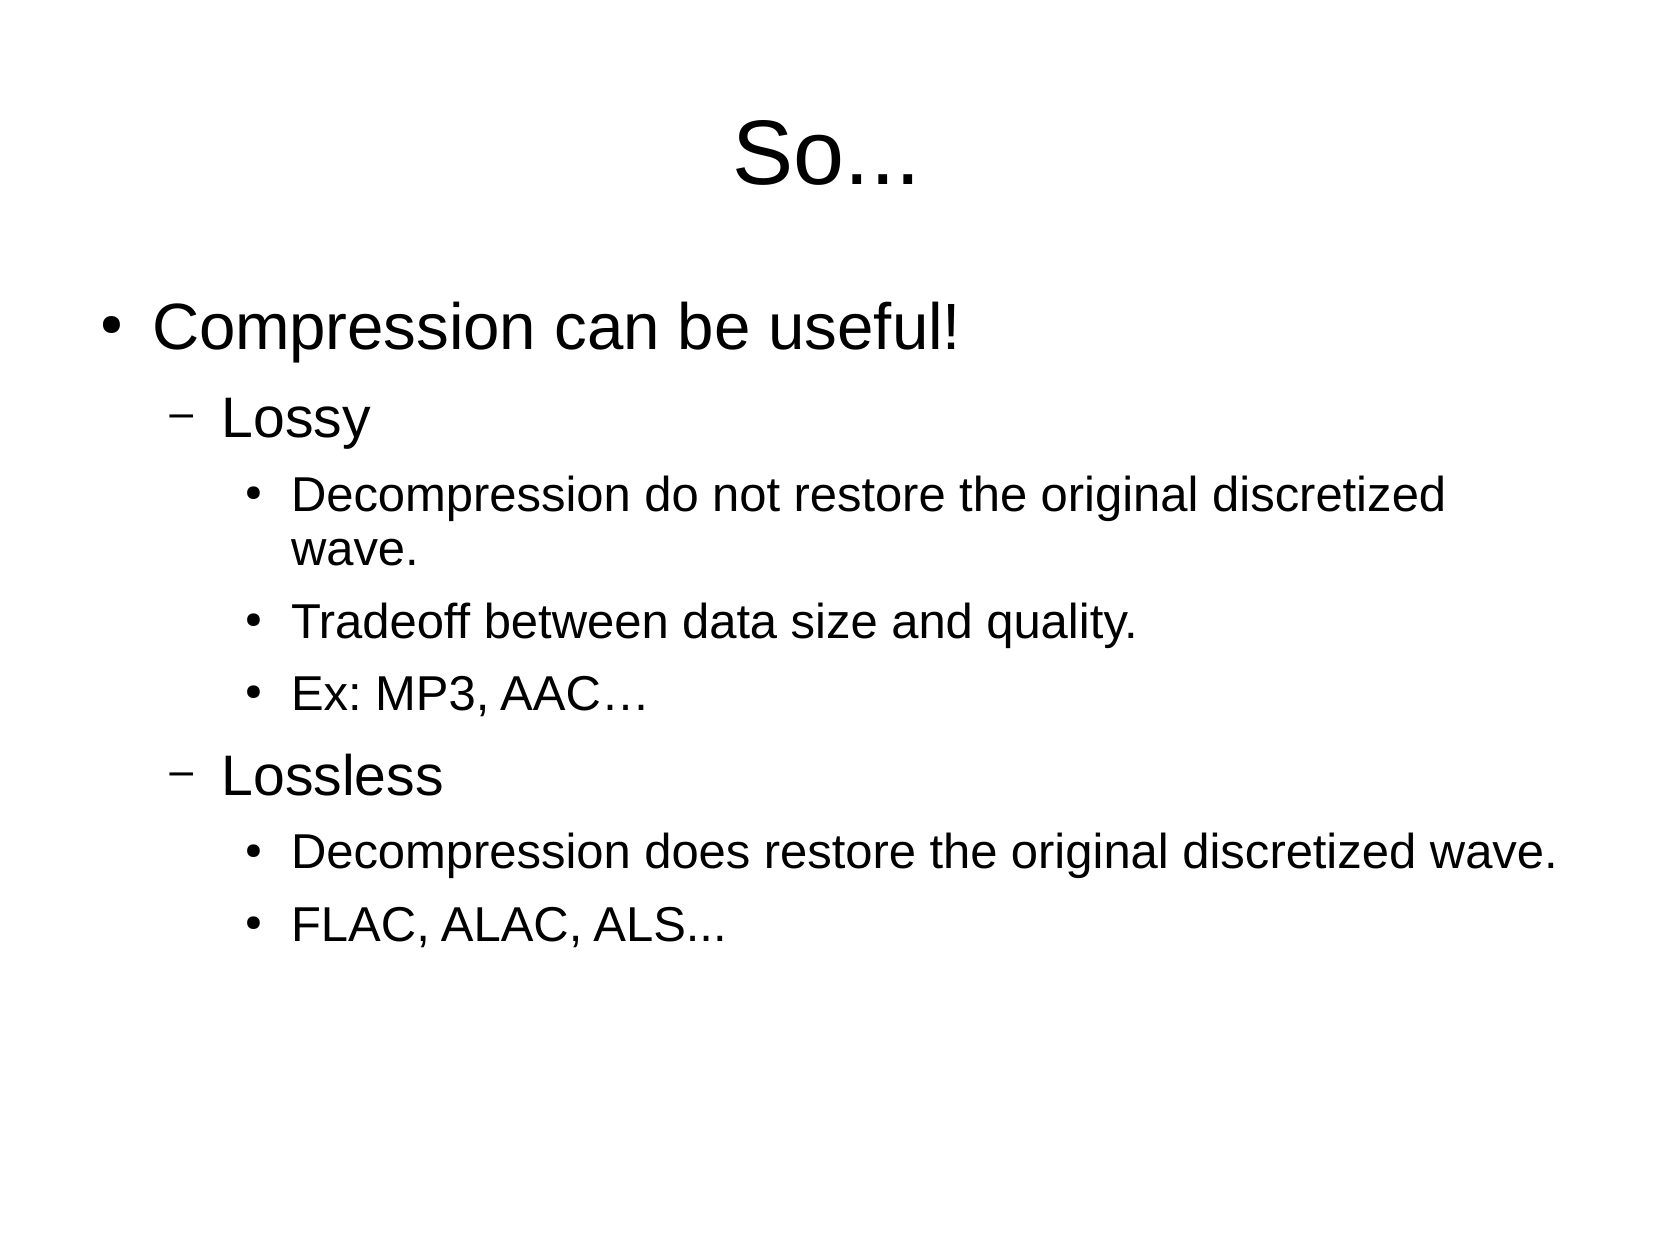

# So...
Compression can be useful!
Lossy
Decompression do not restore the original discretized wave.
Tradeoff between data size and quality.
Ex: MP3, AAC…
Lossless
Decompression does restore the original discretized wave.
FLAC, ALAC, ALS...